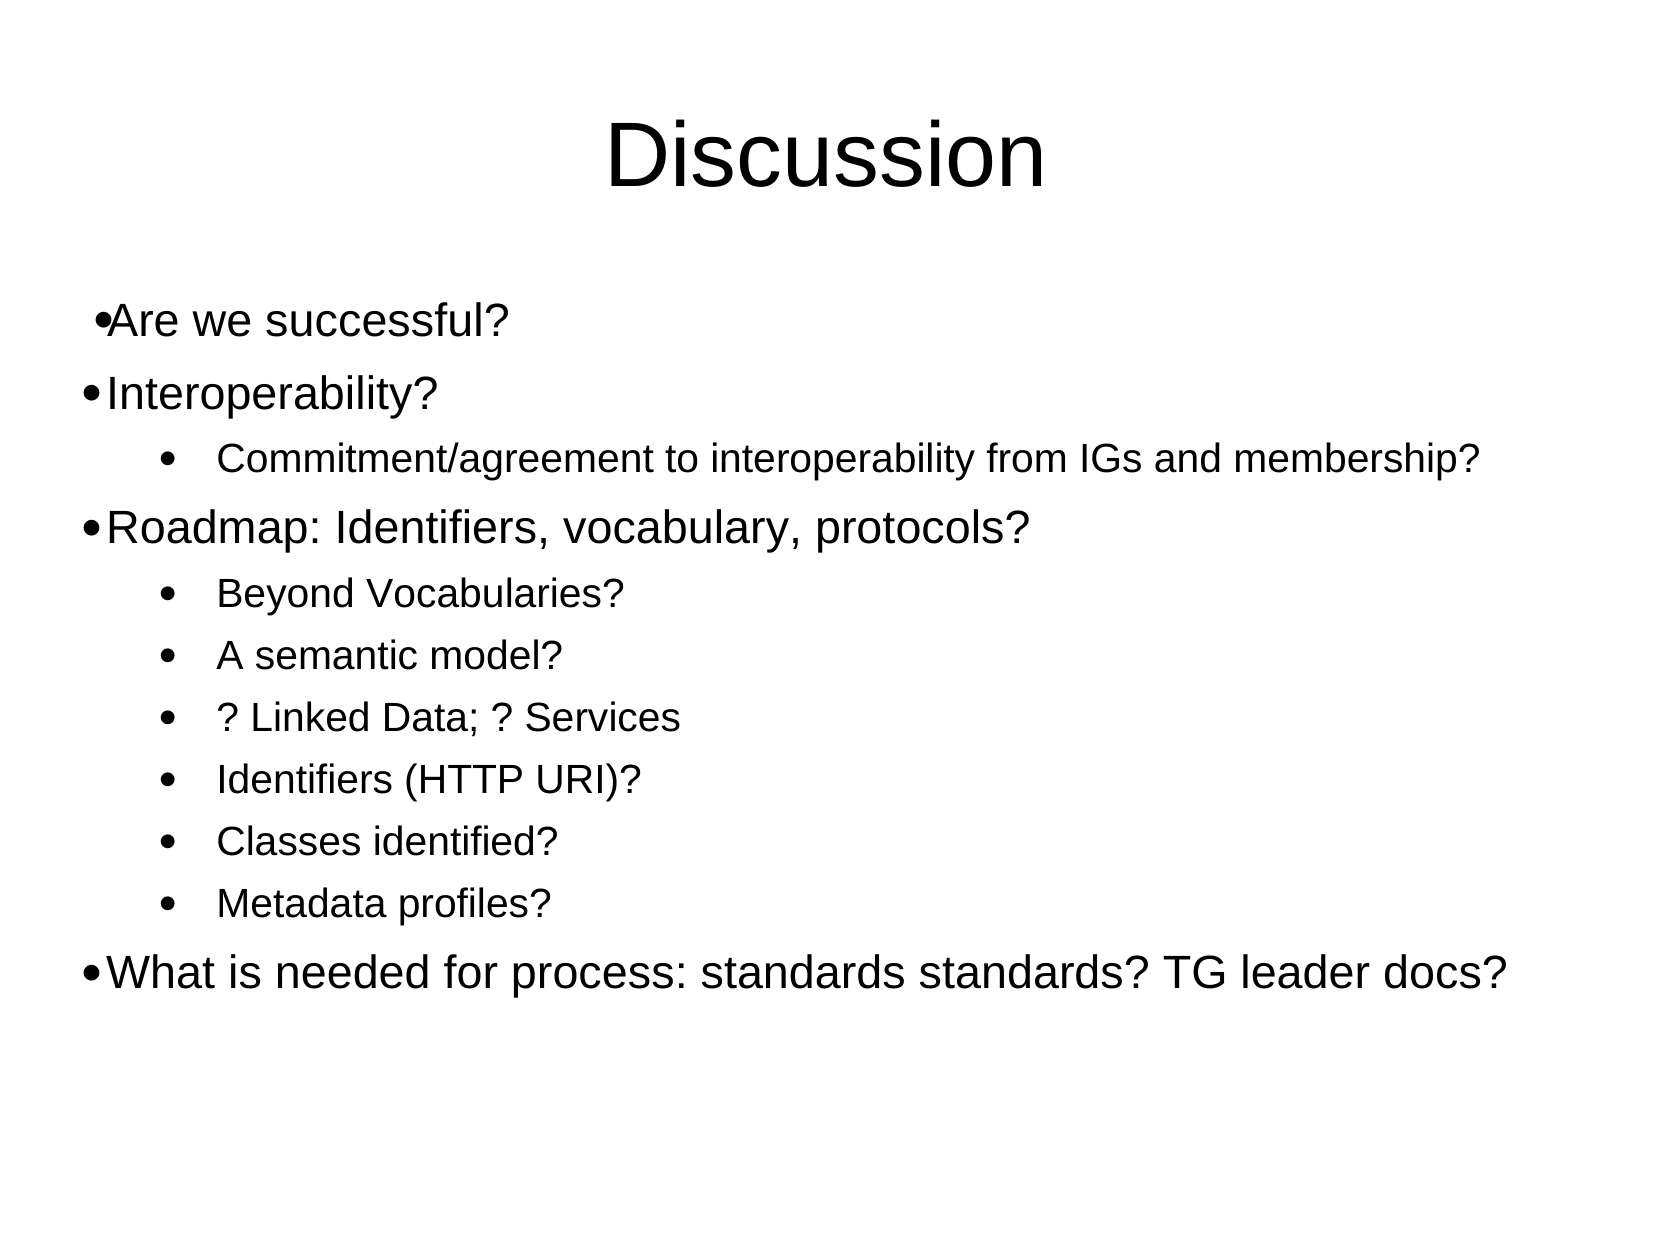

# Discussion
Are we successful?
Interoperability?
Commitment/agreement to interoperability from IGs and membership?
Roadmap: Identifiers, vocabulary, protocols?
Beyond Vocabularies?
A semantic model?
? Linked Data; ? Services
Identifiers (HTTP URI)?
Classes identified?
Metadata profiles?
What is needed for process: standards standards? TG leader docs?